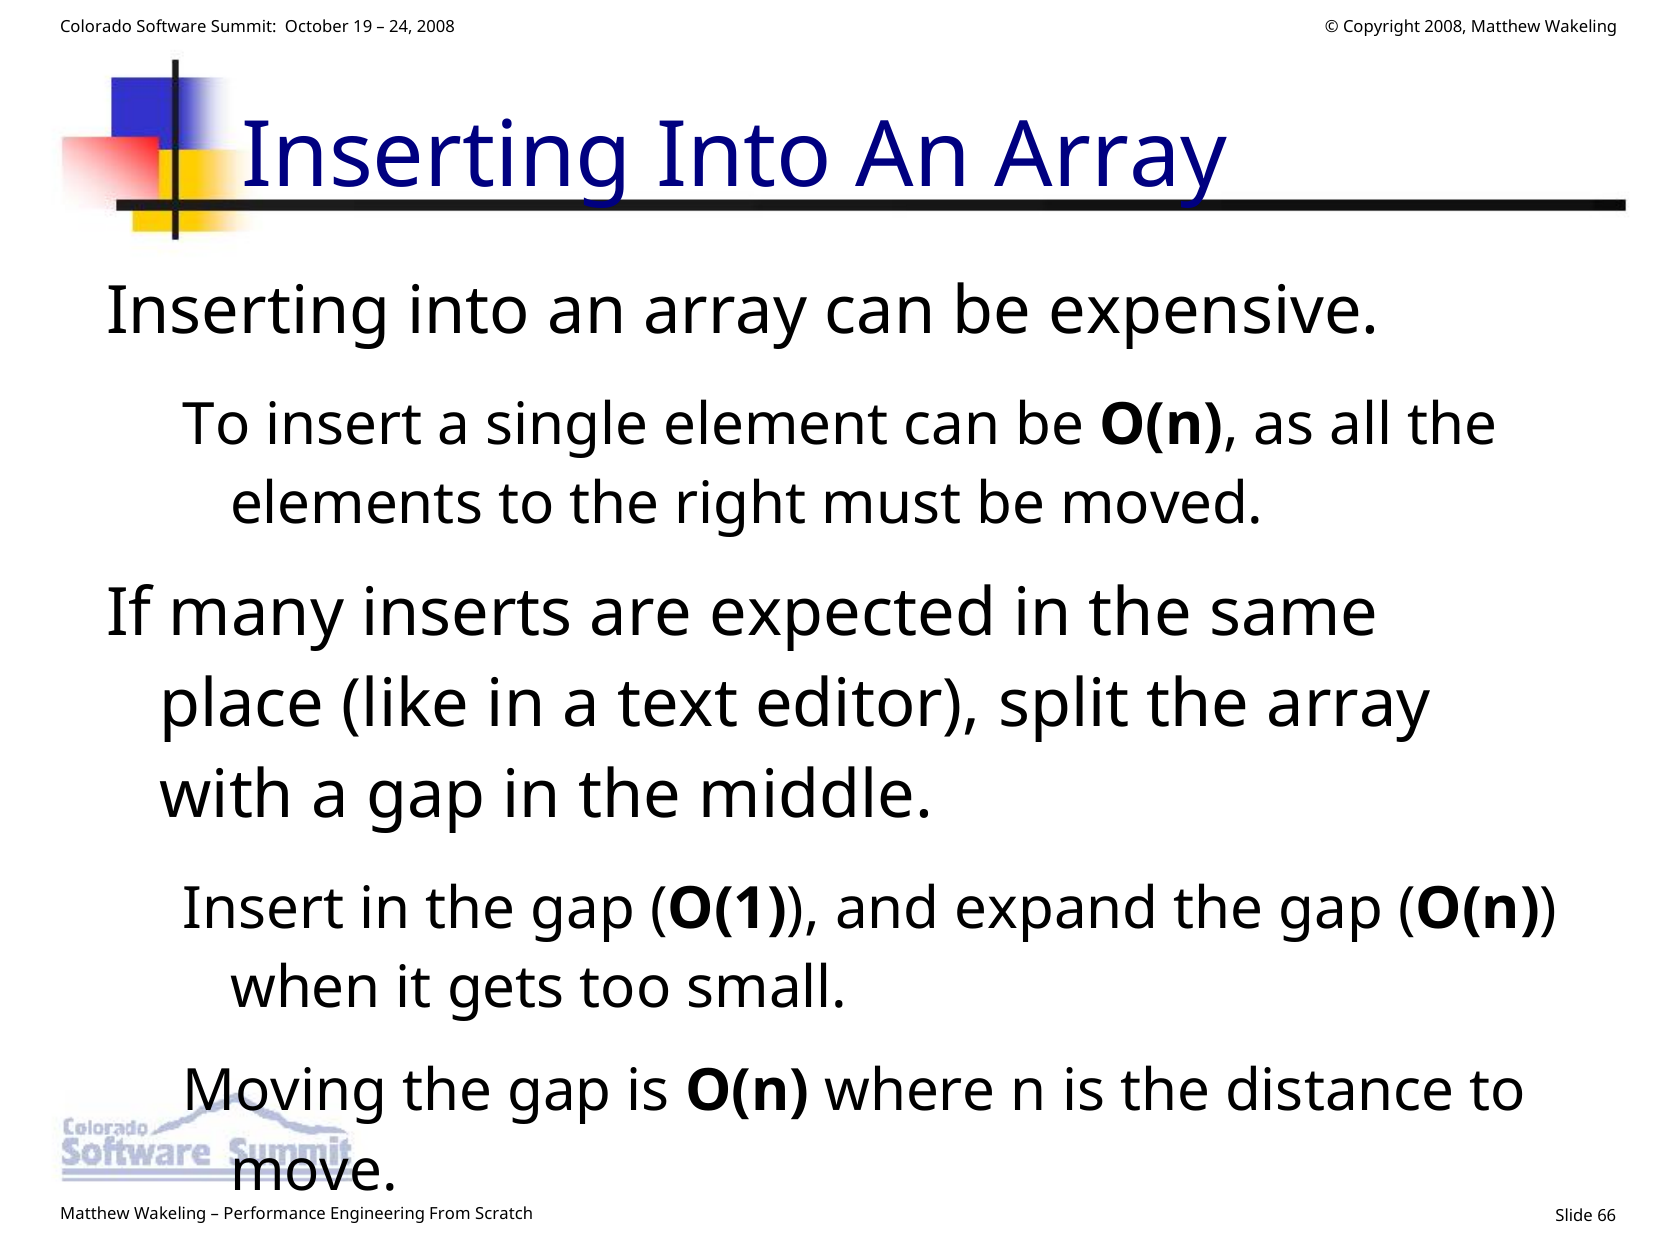

# Inserting Into An Array
Inserting into an array can be expensive.
To insert a single element can be O(n), as all the elements to the right must be moved.
If many inserts are expected in the same place (like in a text editor), split the array with a gap in the middle.
Insert in the gap (O(1)), and expand the gap (O(n)) when it gets too small.
Moving the gap is O(n) where n is the distance to move.